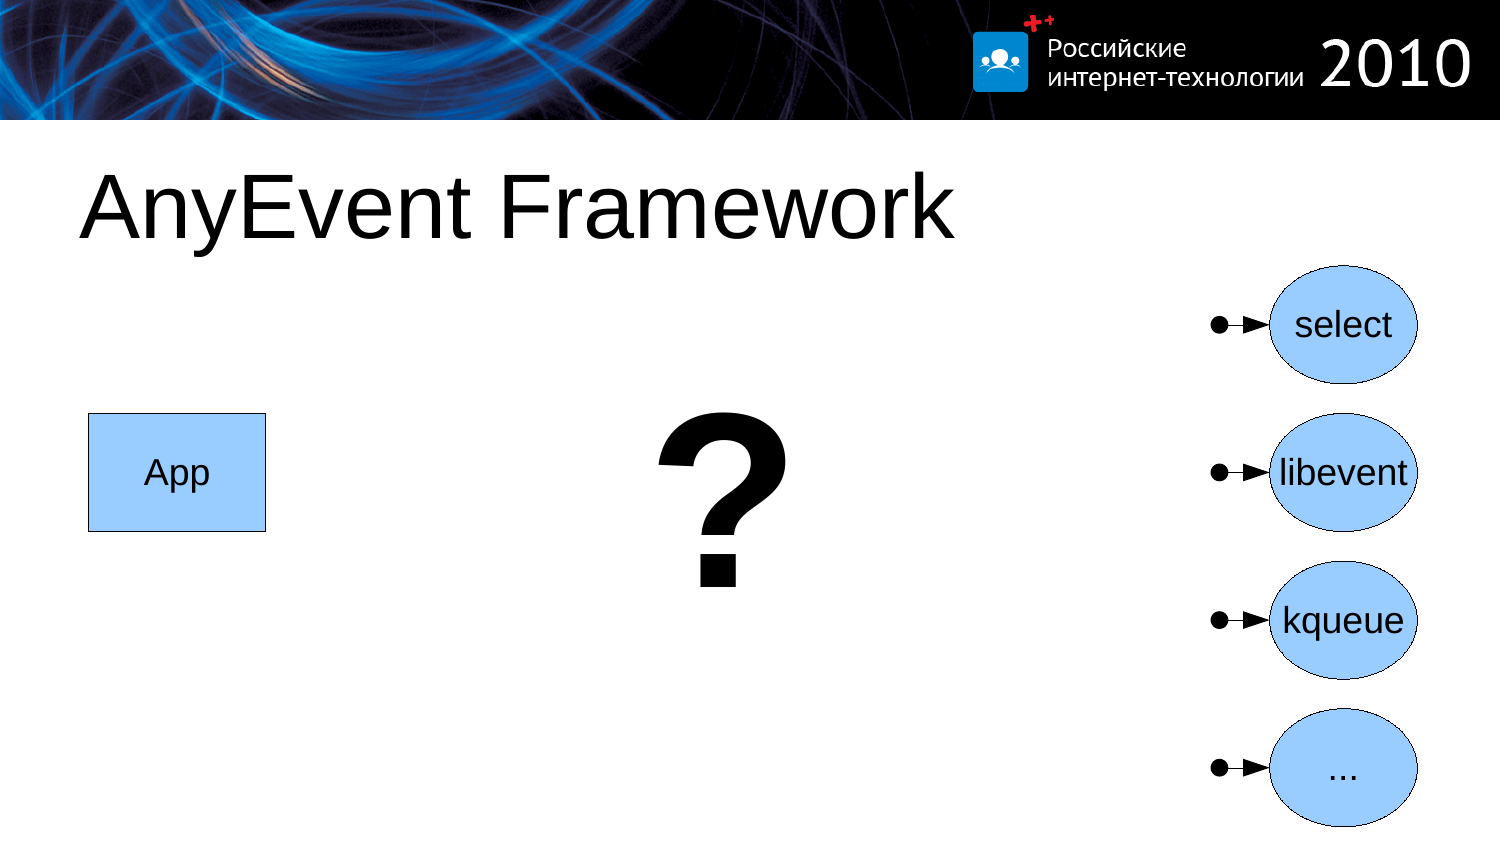

# AnyEvent Framework
select
?
App
libevent
kqueue
...